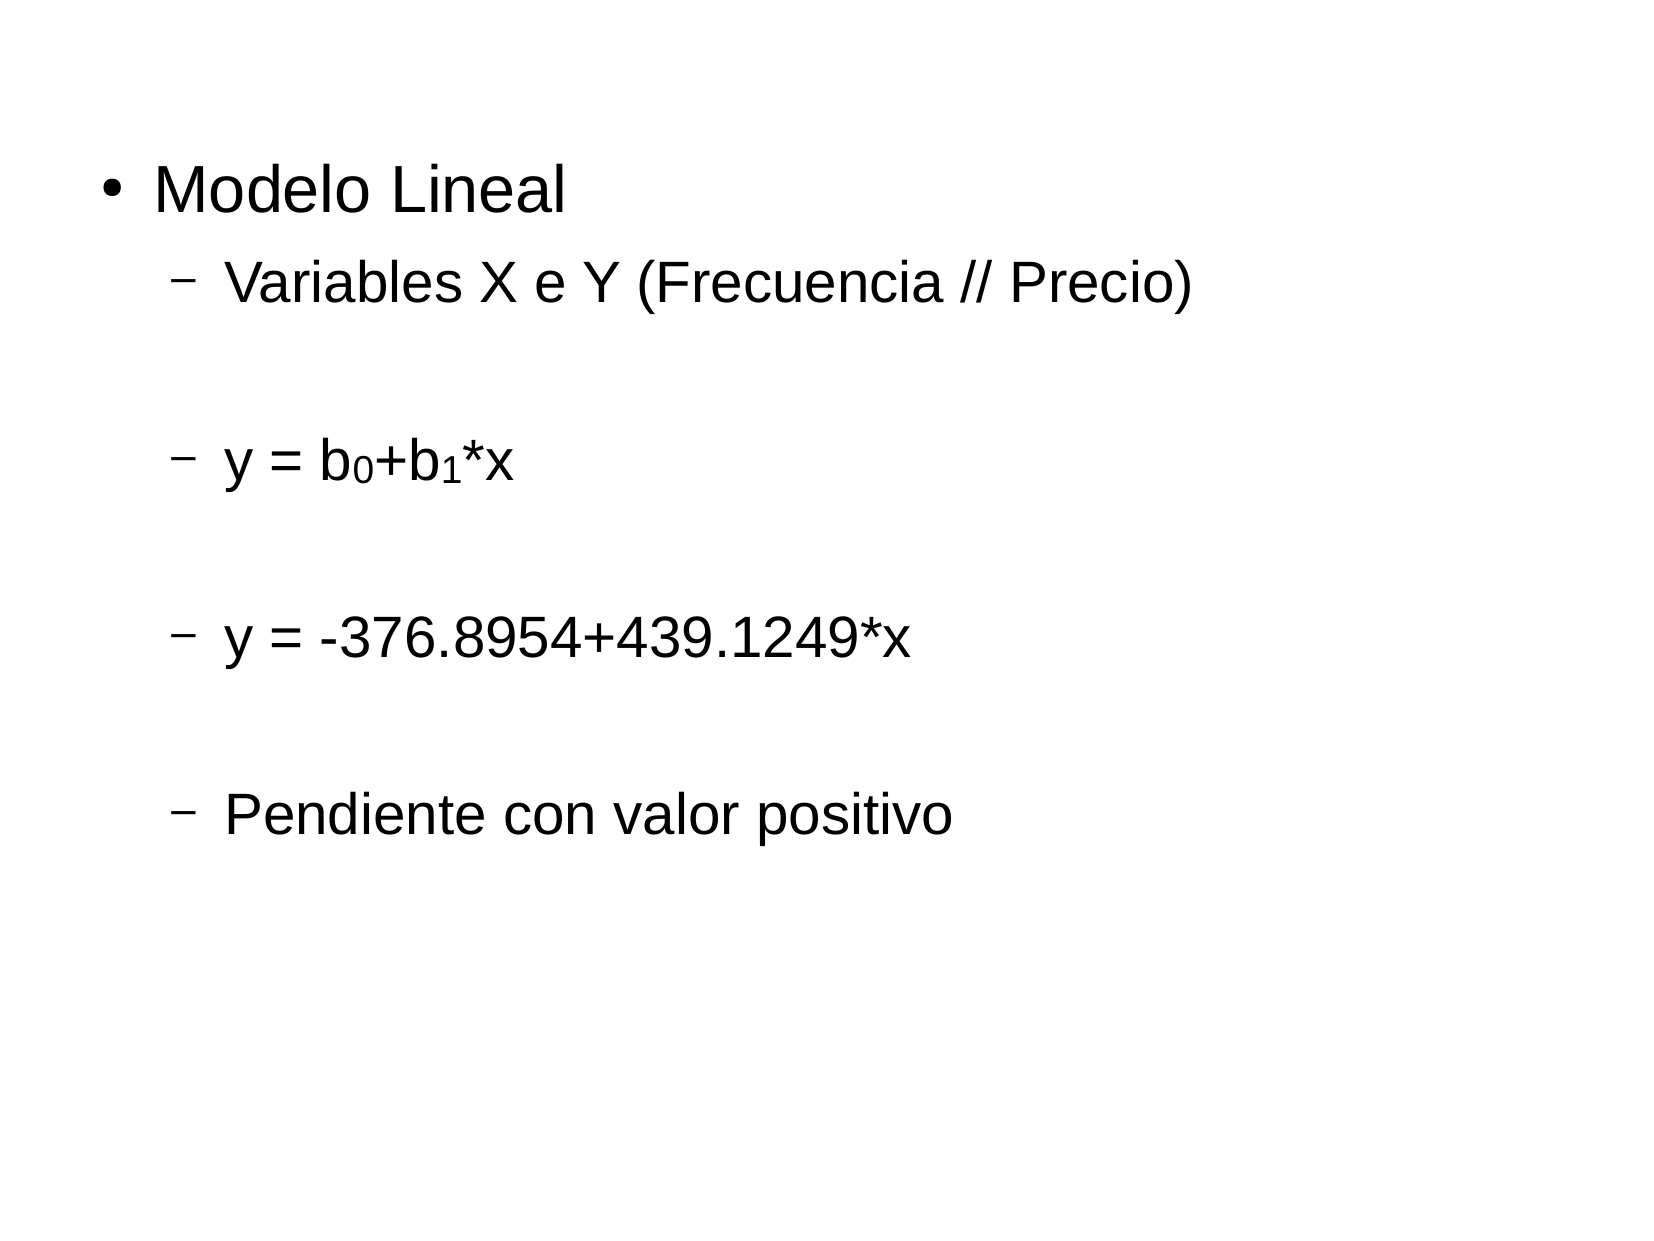

# Modelo Lineal
Variables X e Y (Frecuencia // Precio)
y = b0+b1*x
y = -376.8954+439.1249*x
Pendiente con valor positivo